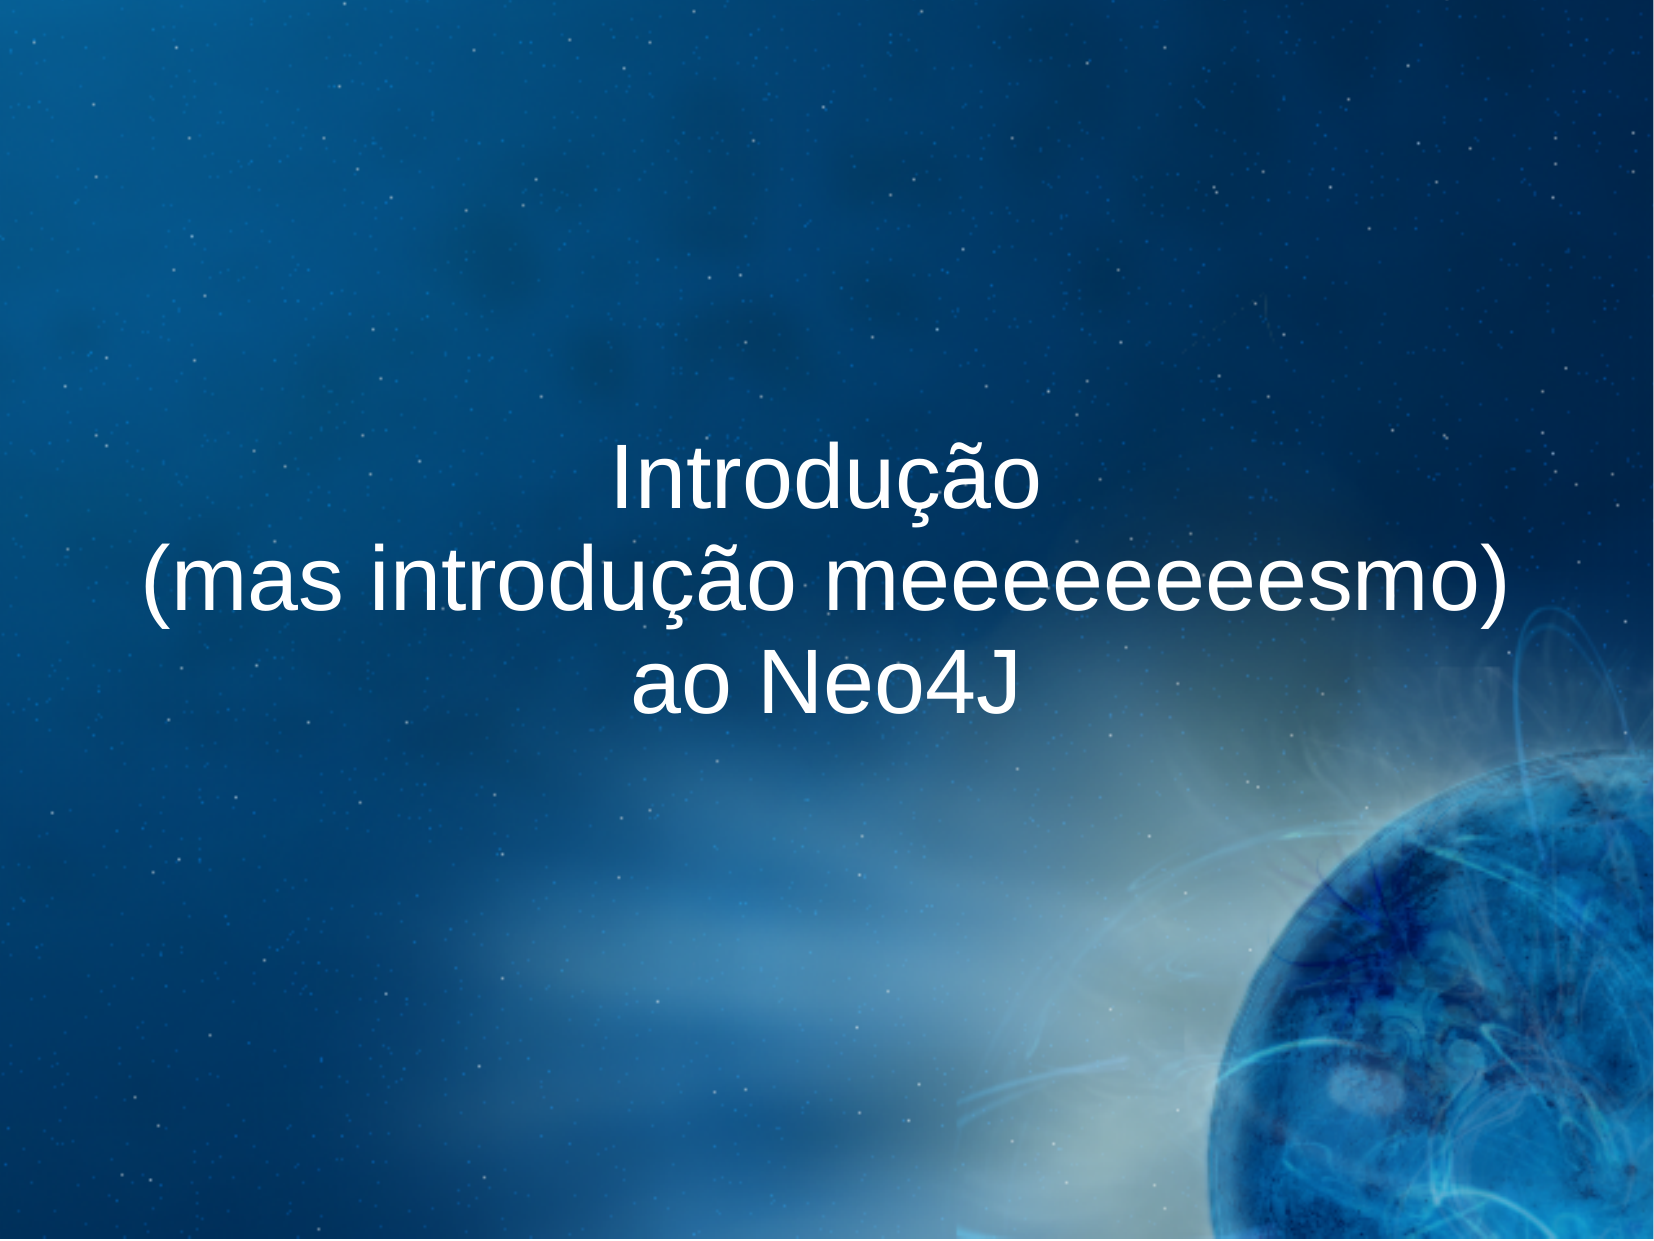

# Introdução (mas introdução meeeeeeeesmo) ao Neo4J